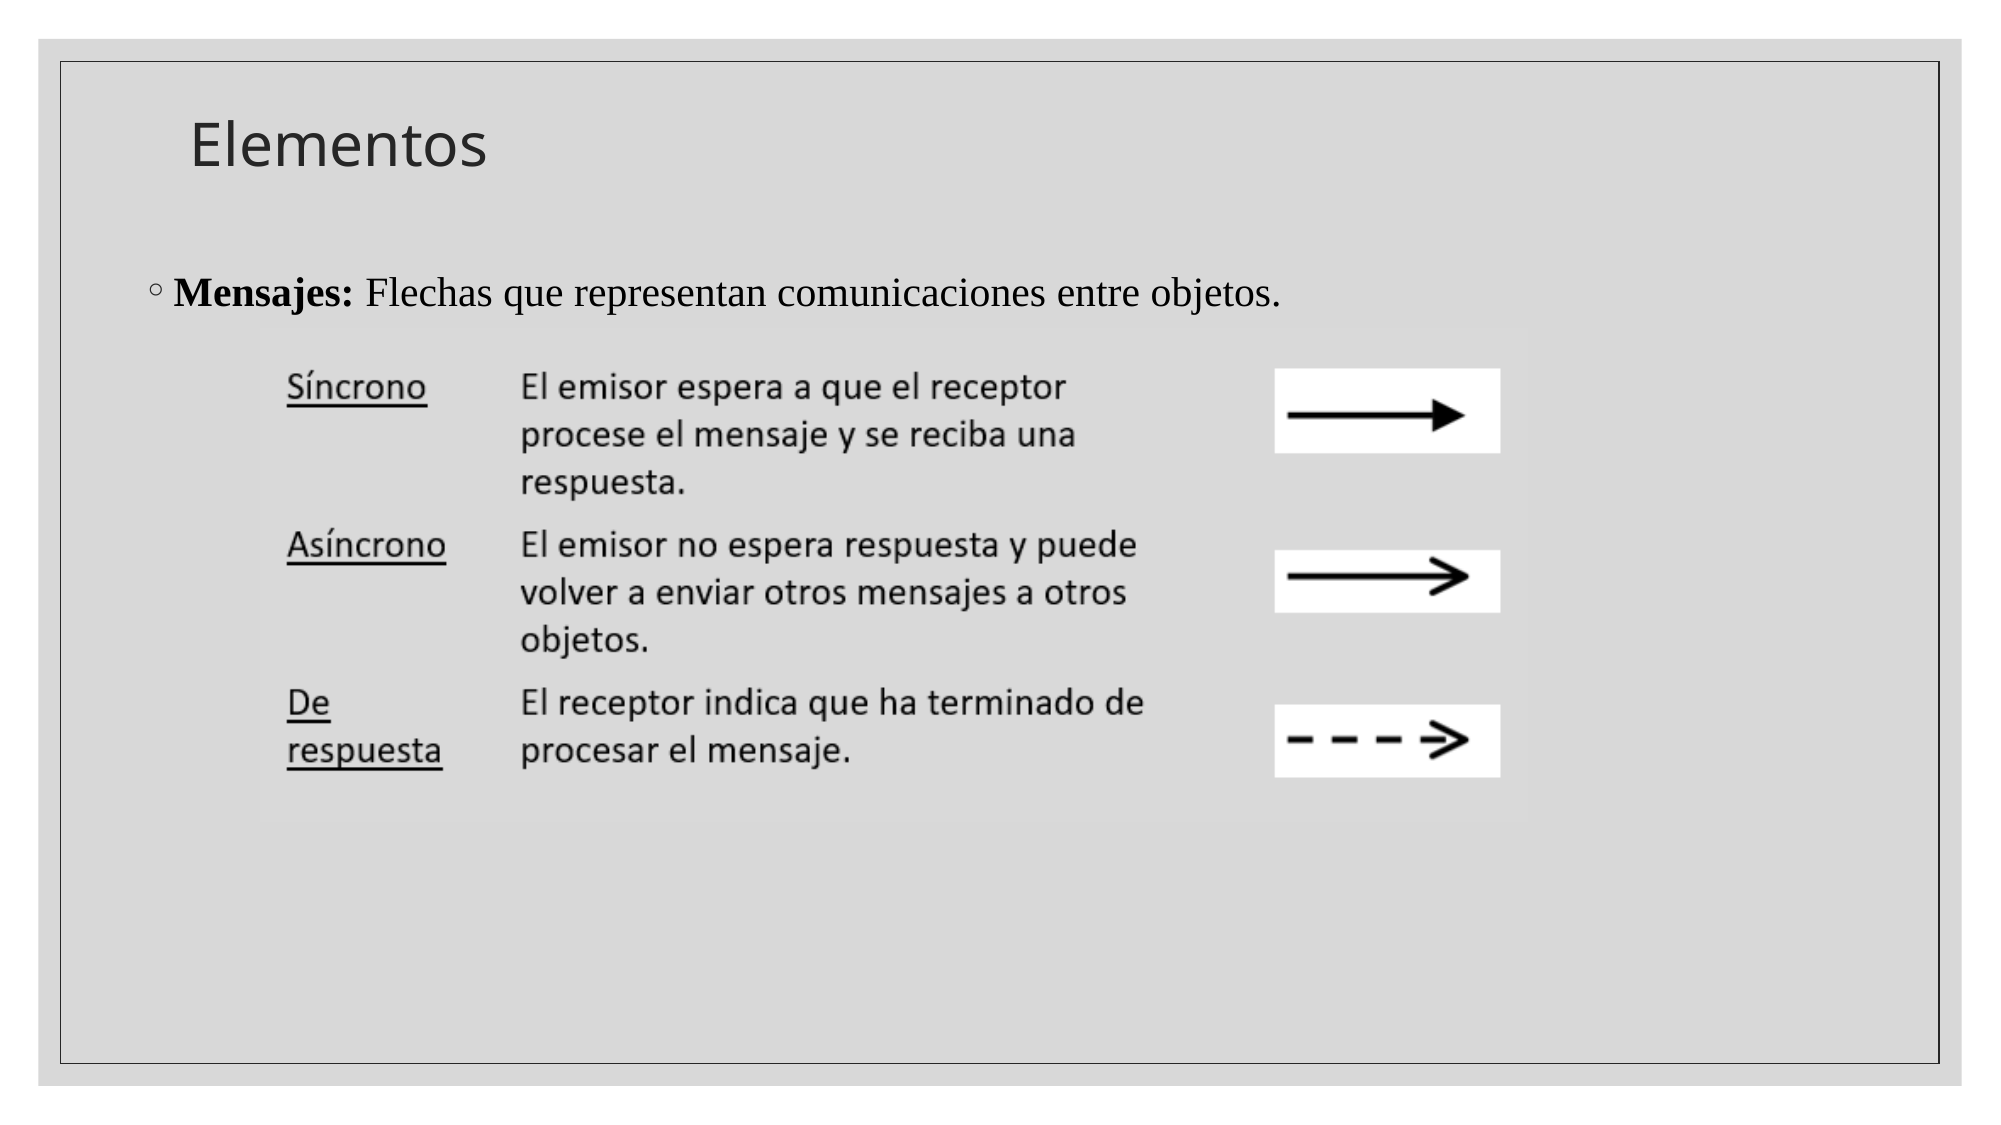

# Elementos
Mensajes: Flechas que representan comunicaciones entre objetos.